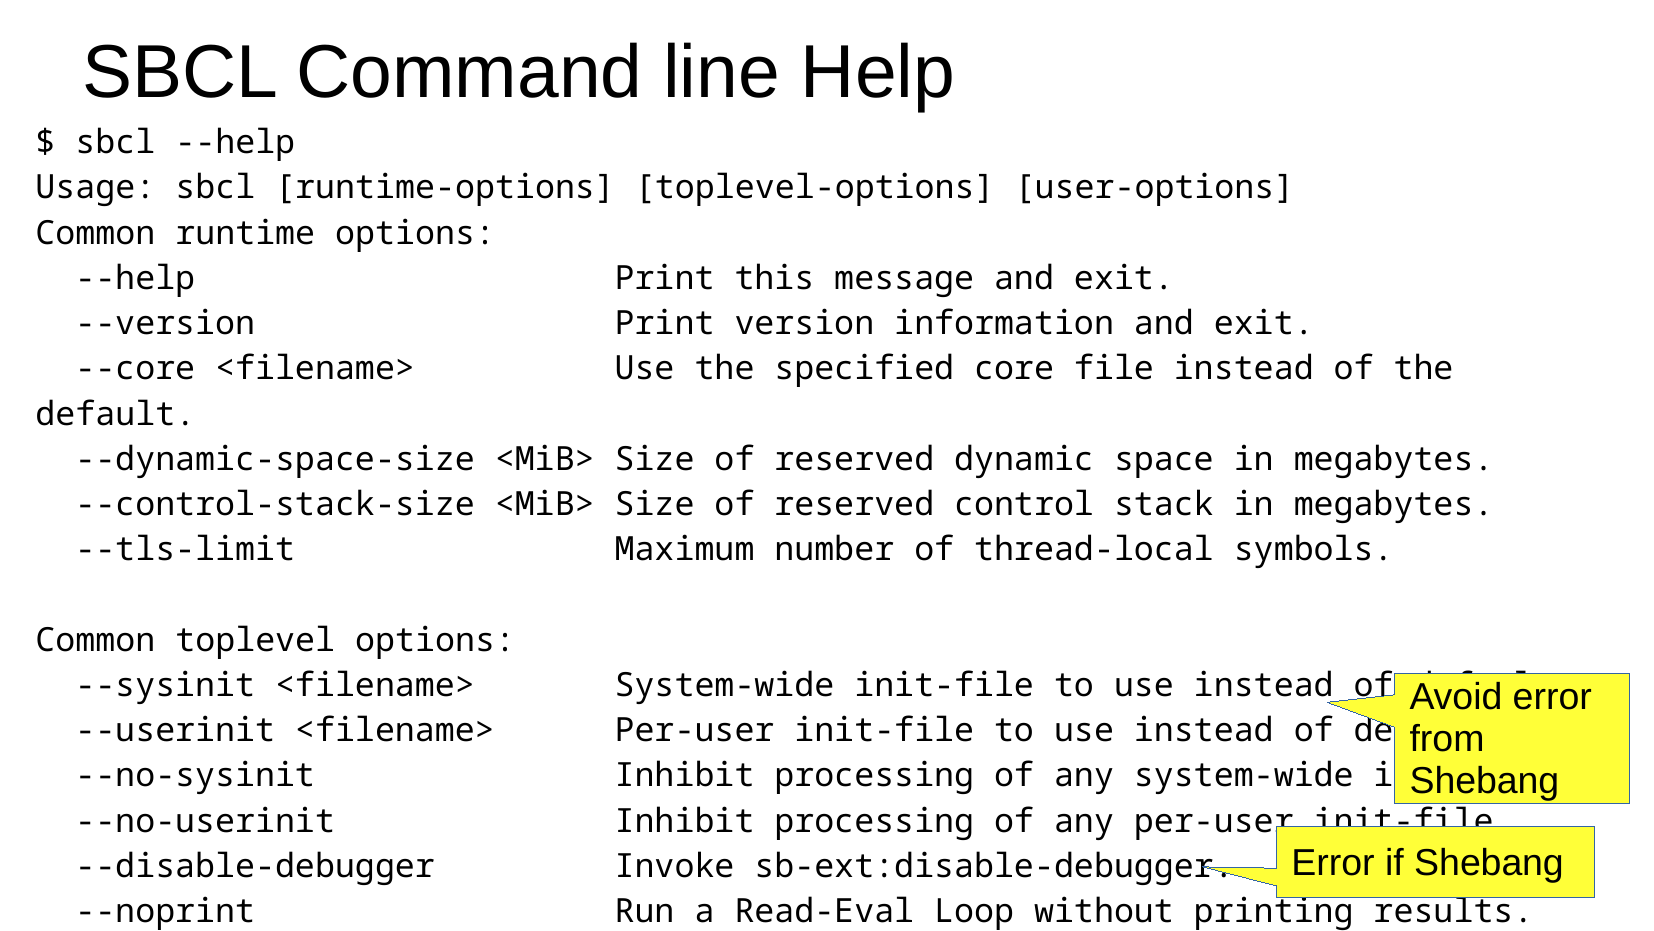

# SBCL Command line Help
$ sbcl --help
Usage: sbcl [runtime-options] [toplevel-options] [user-options]
Common runtime options:
 --help Print this message and exit.
 --version Print version information and exit.
 --core <filename> Use the specified core file instead of the default.
 --dynamic-space-size <MiB> Size of reserved dynamic space in megabytes.
 --control-stack-size <MiB> Size of reserved control stack in megabytes.
 --tls-limit Maximum number of thread-local symbols.
Common toplevel options:
 --sysinit <filename> System-wide init-file to use instead of default.
 --userinit <filename> Per-user init-file to use instead of default.
 --no-sysinit Inhibit processing of any system-wide init-file.
 --no-userinit Inhibit processing of any per-user init-file.
 --disable-debugger Invoke sb-ext:disable-debugger.
 --noprint Run a Read-Eval Loop without printing results.
 --script [<filename>] Skip #! line, disable debugger, avoid verbosity.
 --quit Exit with code 0 after option processing.
 --non-interactive Sets both --quit and --disable-debugger.
Common toplevel options that are processed in order:
 --eval <form> Form to eval when processing this option.
 --load <filename> File to load when processing this option.
Avoid error from Shebang
Error if Shebang